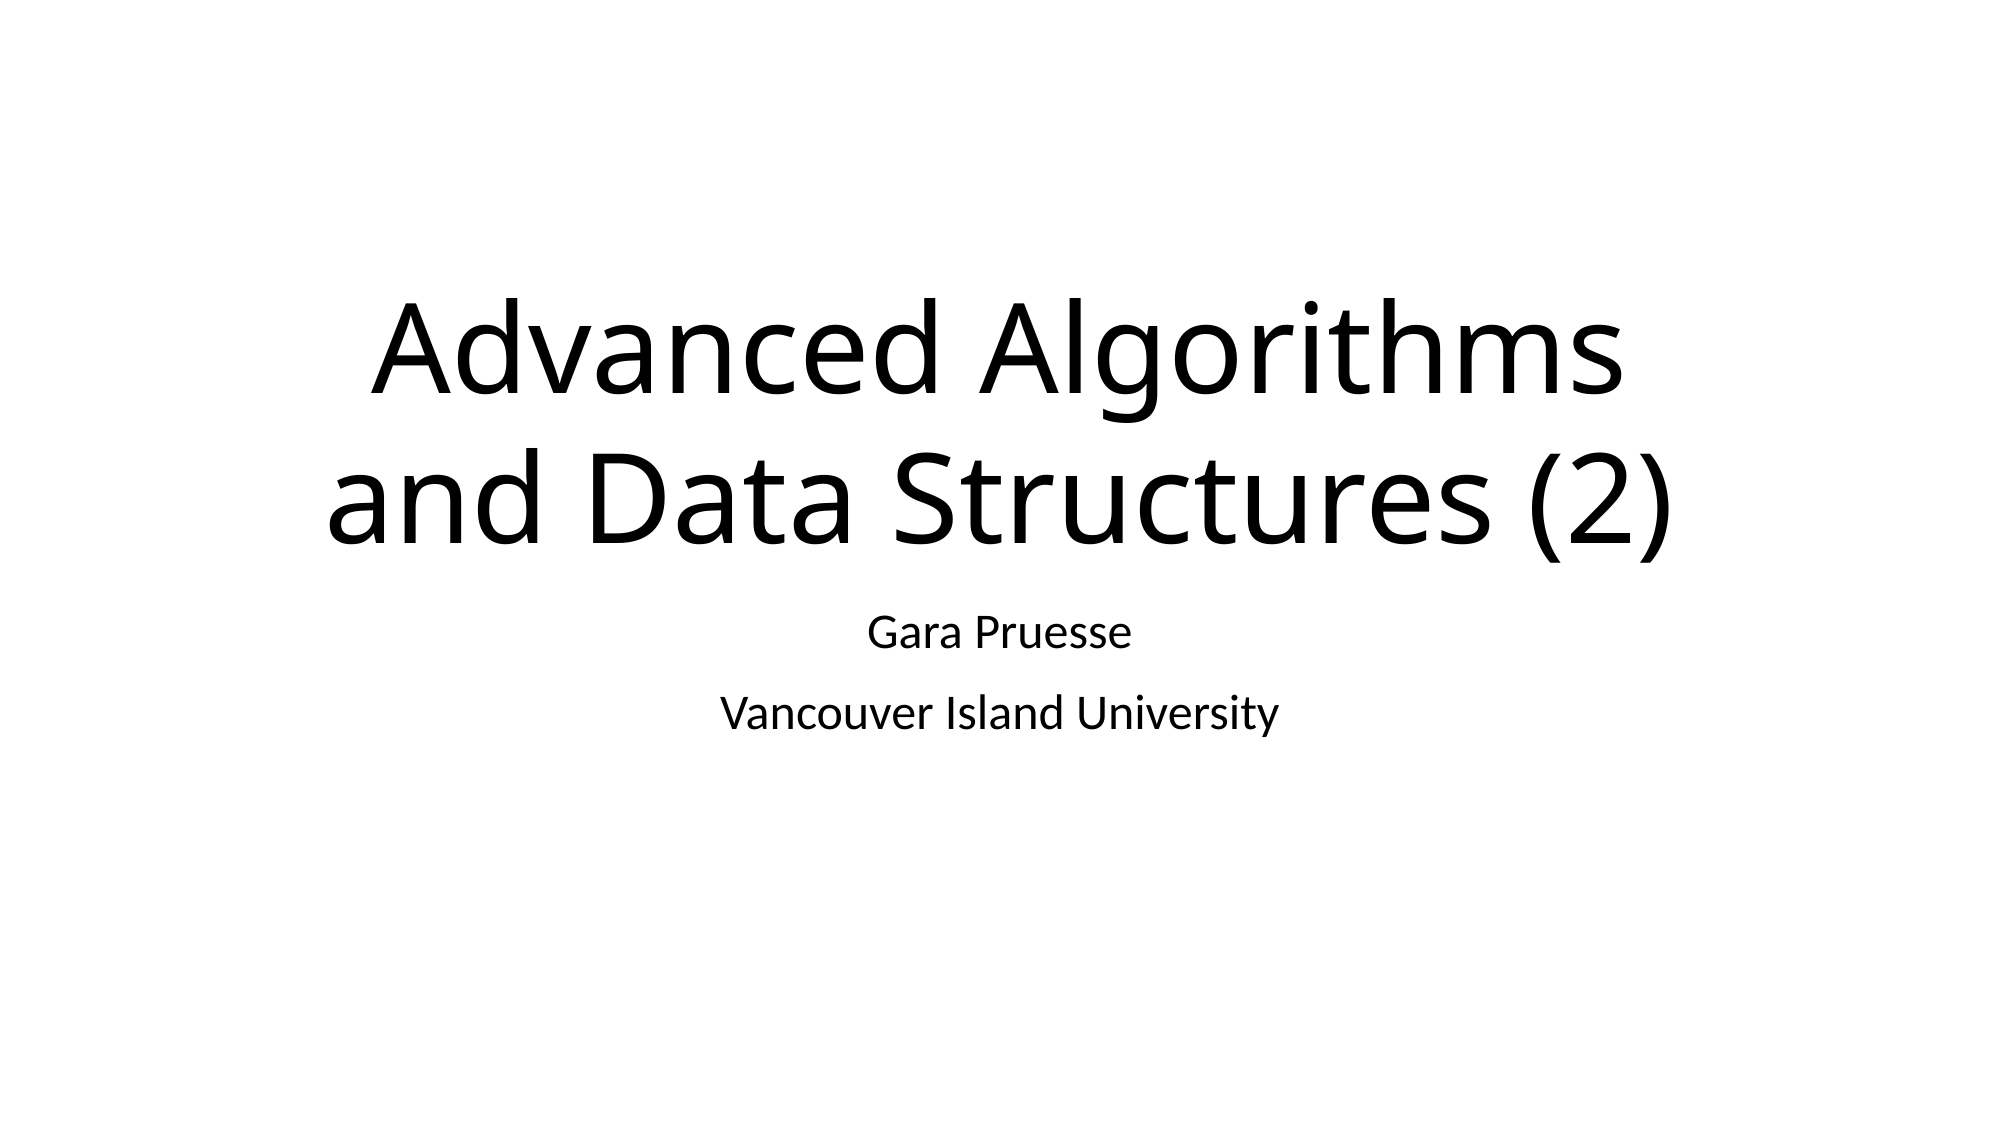

# Advanced Algorithms and Data Structures (2)
Gara Pruesse
Vancouver Island University